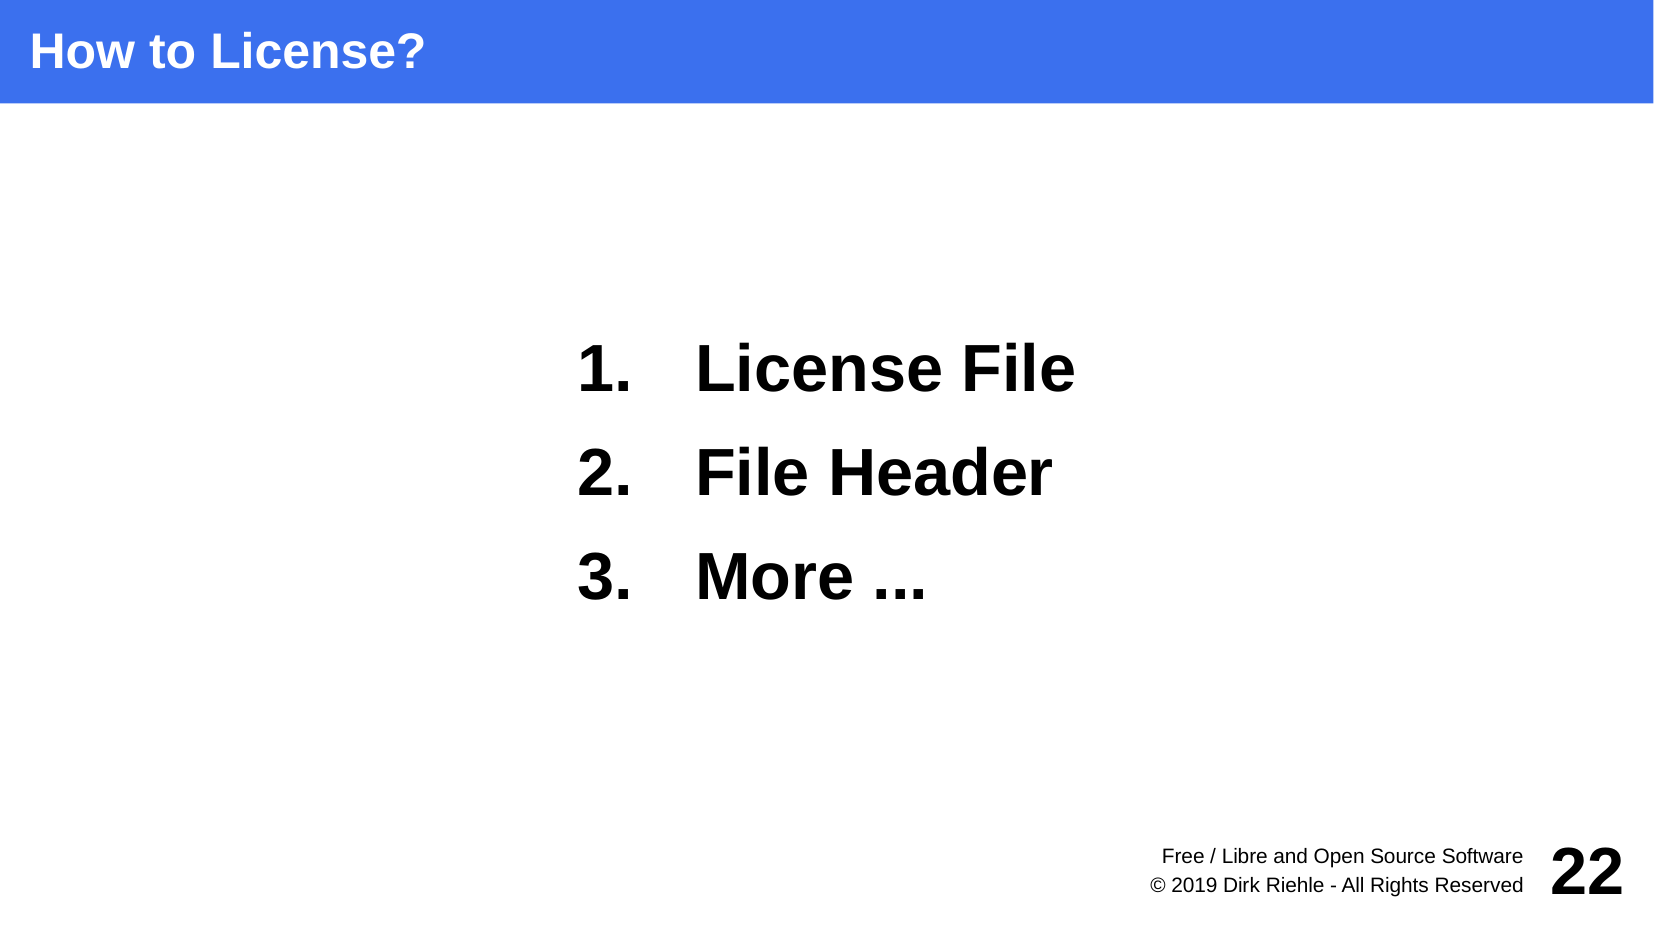

# How to License?
License File
File Header
More ...
Free / Libre and Open Source Software
22
© 2019 Dirk Riehle - All Rights Reserved